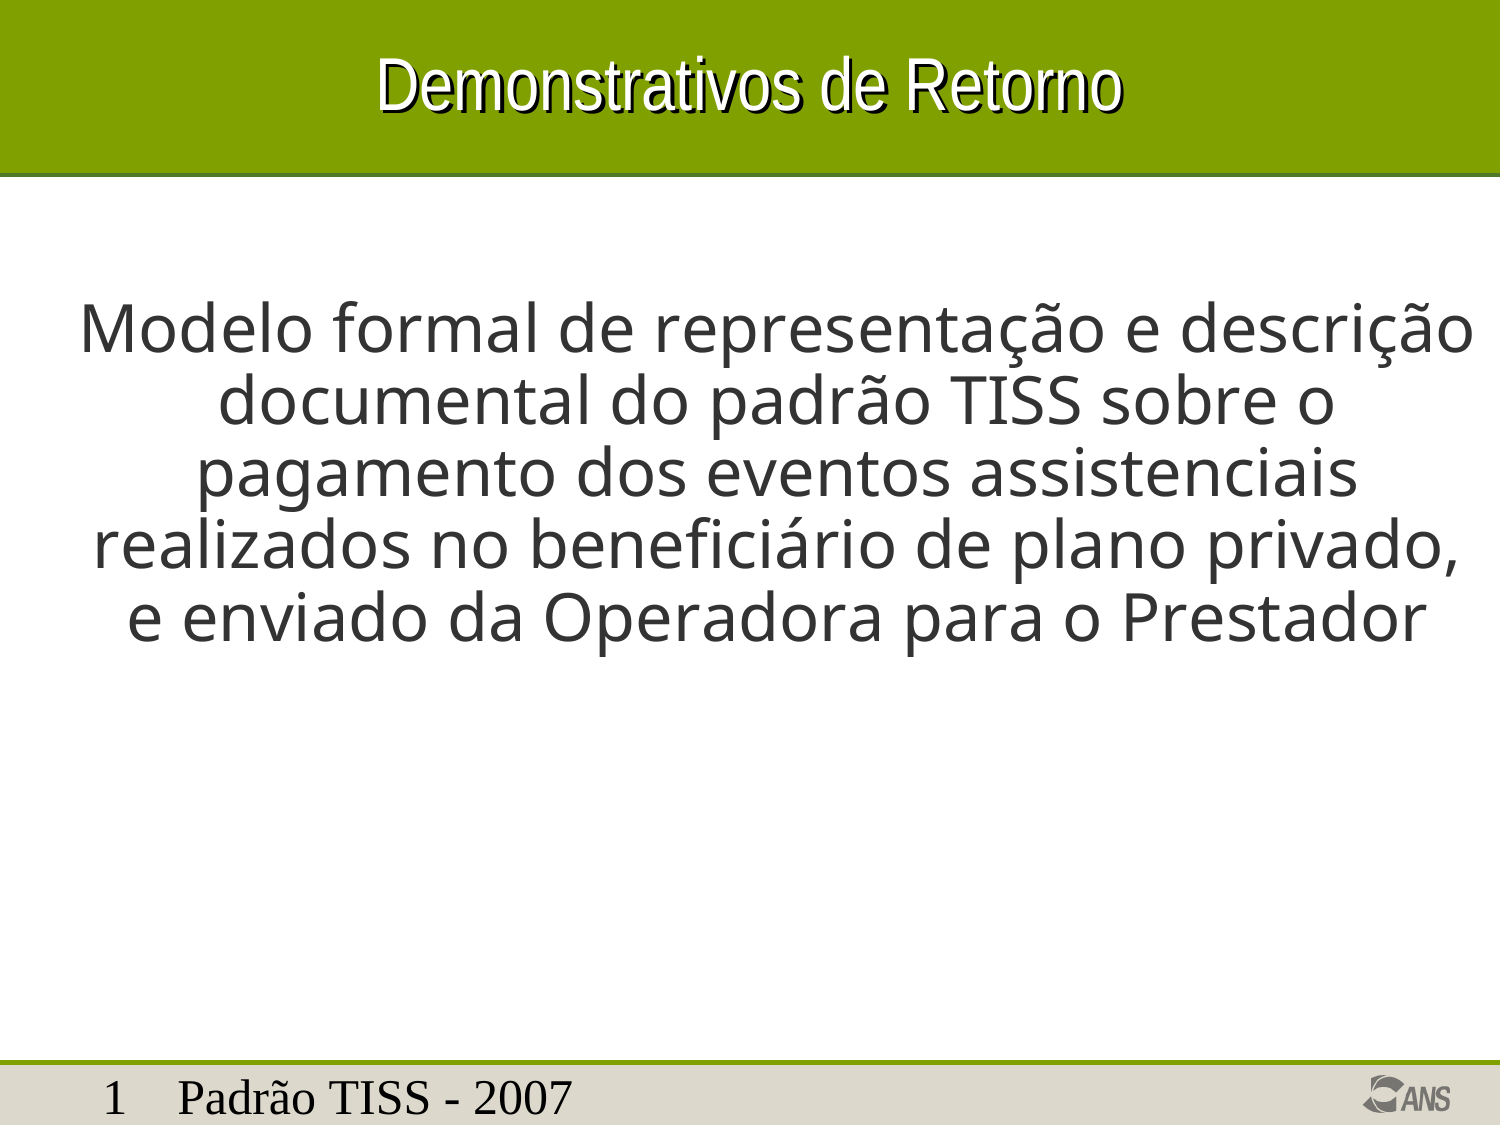

# Demonstrativos de Retorno
	Modelo formal de representação e descrição documental do padrão TISS sobre o pagamento dos eventos assistenciais realizados no beneficiário de plano privado, e enviado da Operadora para o Prestador
18
Padrão TISS - 2007